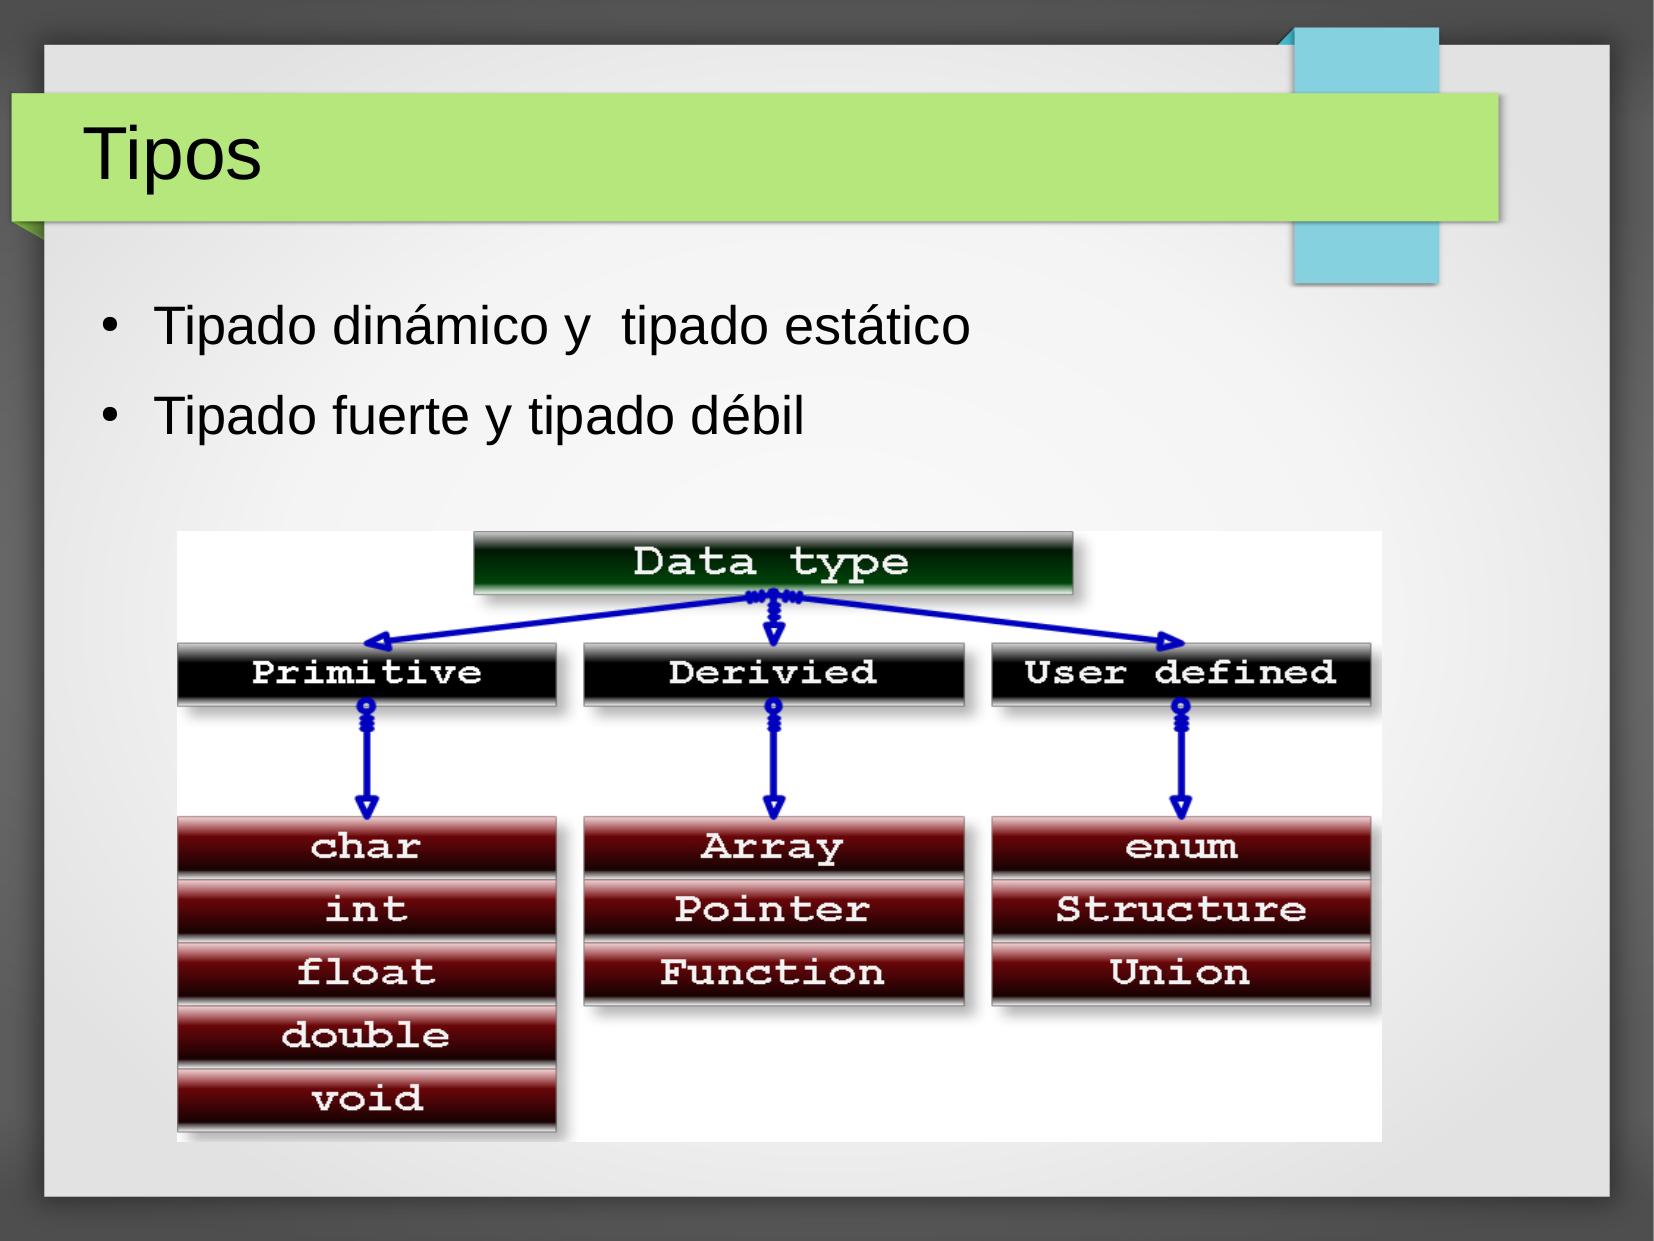

# Tipos
Tipado dinámico y tipado estático
Tipado fuerte y tipado débil